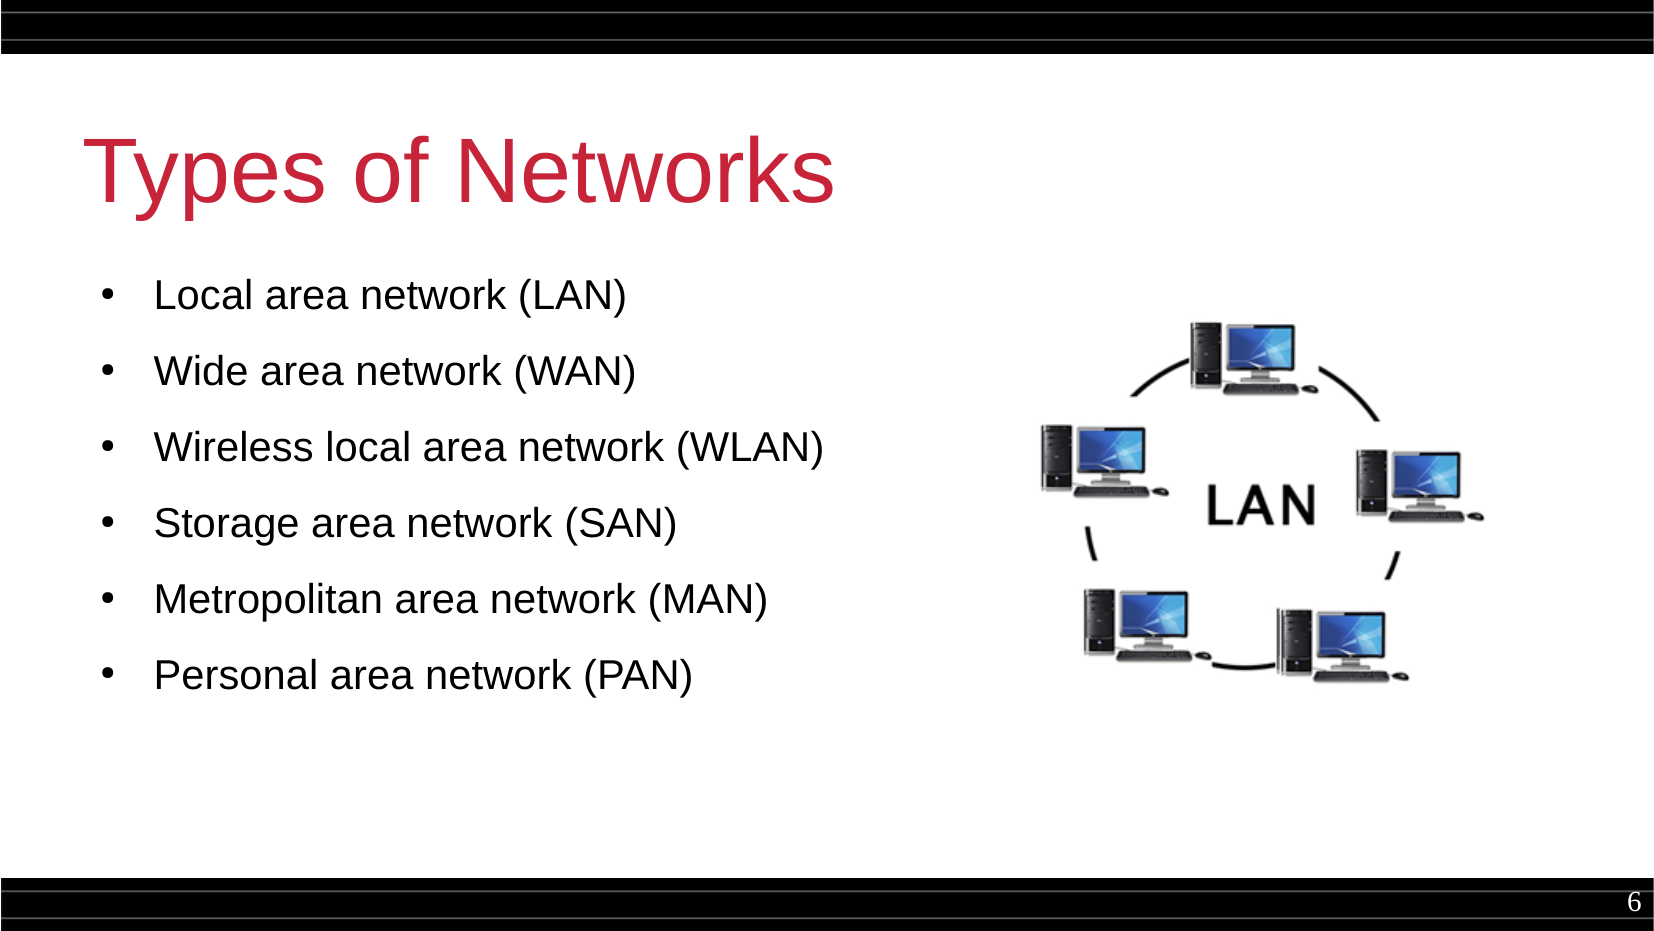

# Types of Networks
Local area network (LAN)
Wide area network (WAN)
Wireless local area network (WLAN)
Storage area network (SAN)
Metropolitan area network (MAN)
Personal area network (PAN)